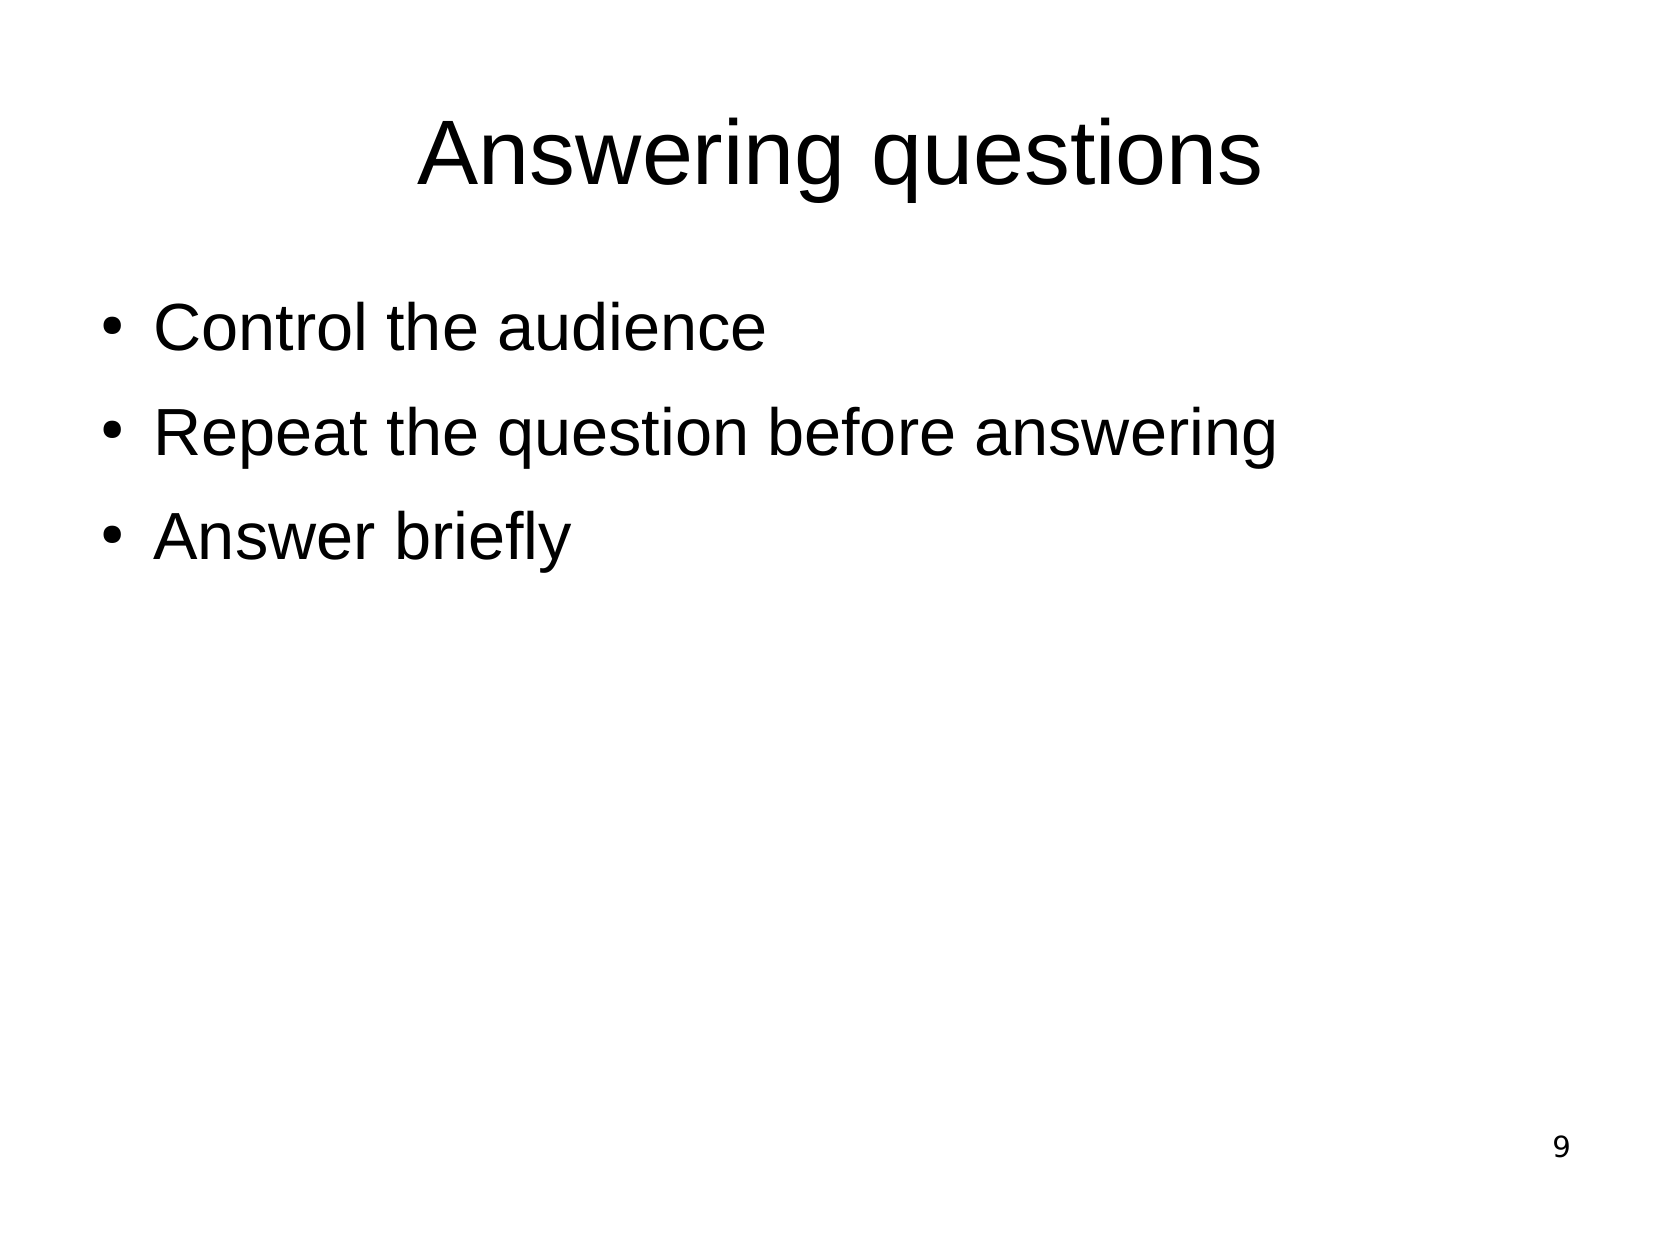

# Answering questions
Control the audience
Repeat the question before answering
Answer briefly
9